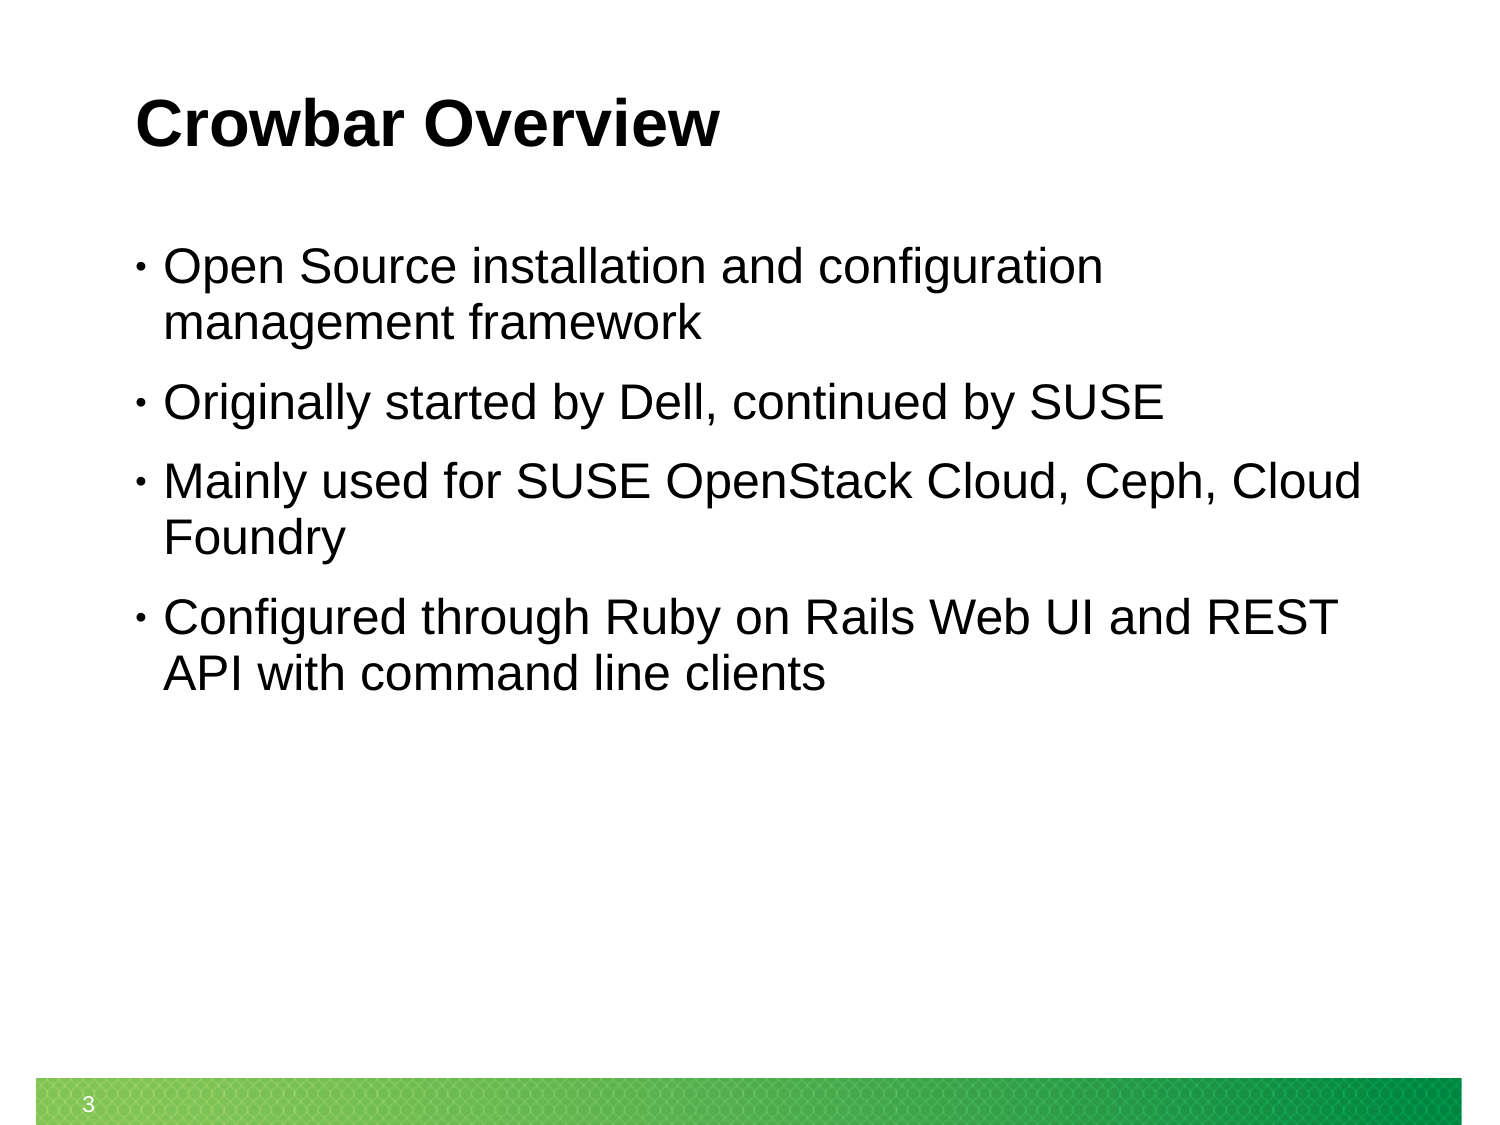

# Crowbar Overview
Open Source installation and configuration management framework
Originally started by Dell, continued by SUSE
Mainly used for SUSE OpenStack Cloud, Ceph, Cloud Foundry
Configured through Ruby on Rails Web UI and REST API with command line clients